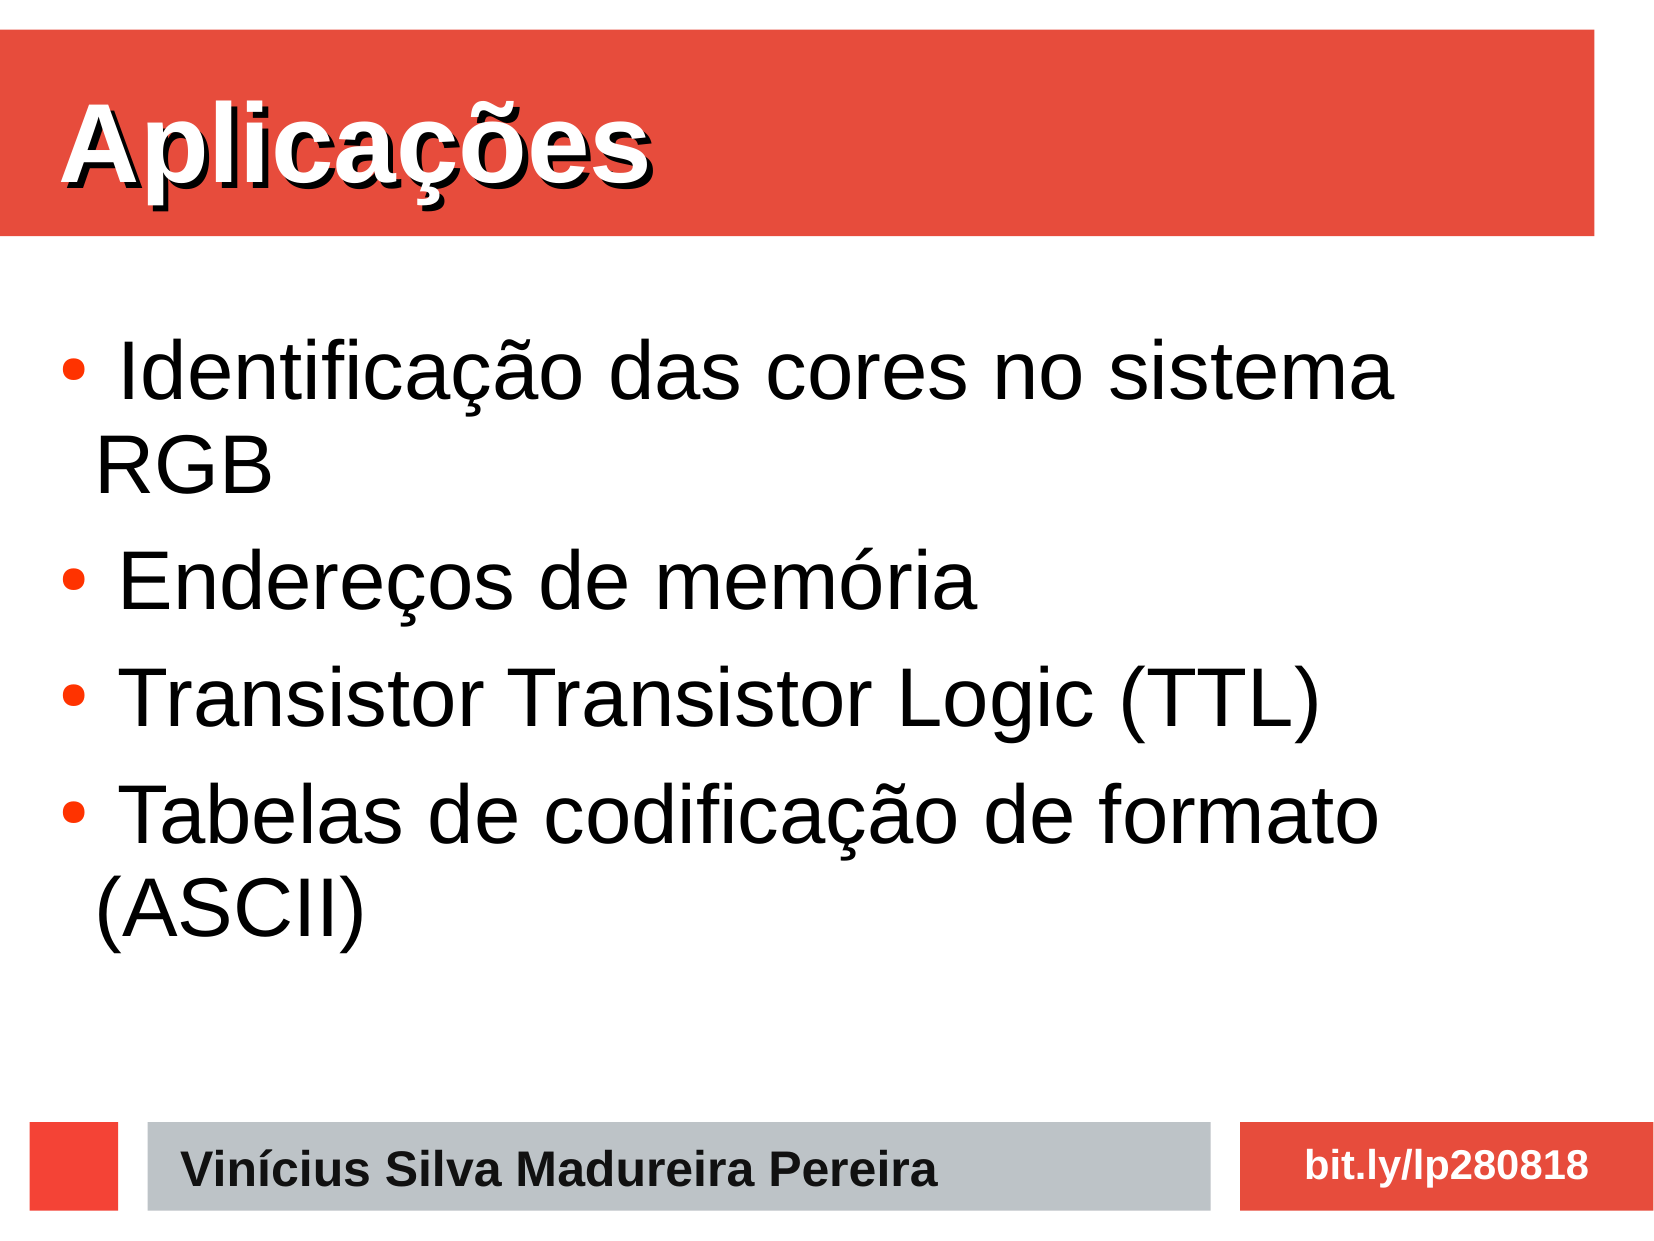

# Aplicações
 Identificação das cores no sistema RGB
 Endereços de memória
 Transistor Transistor Logic (TTL)
 Tabelas de codificação de formato (ASCII)
Vinícius Silva Madureira Pereira
bit.ly/lp280818